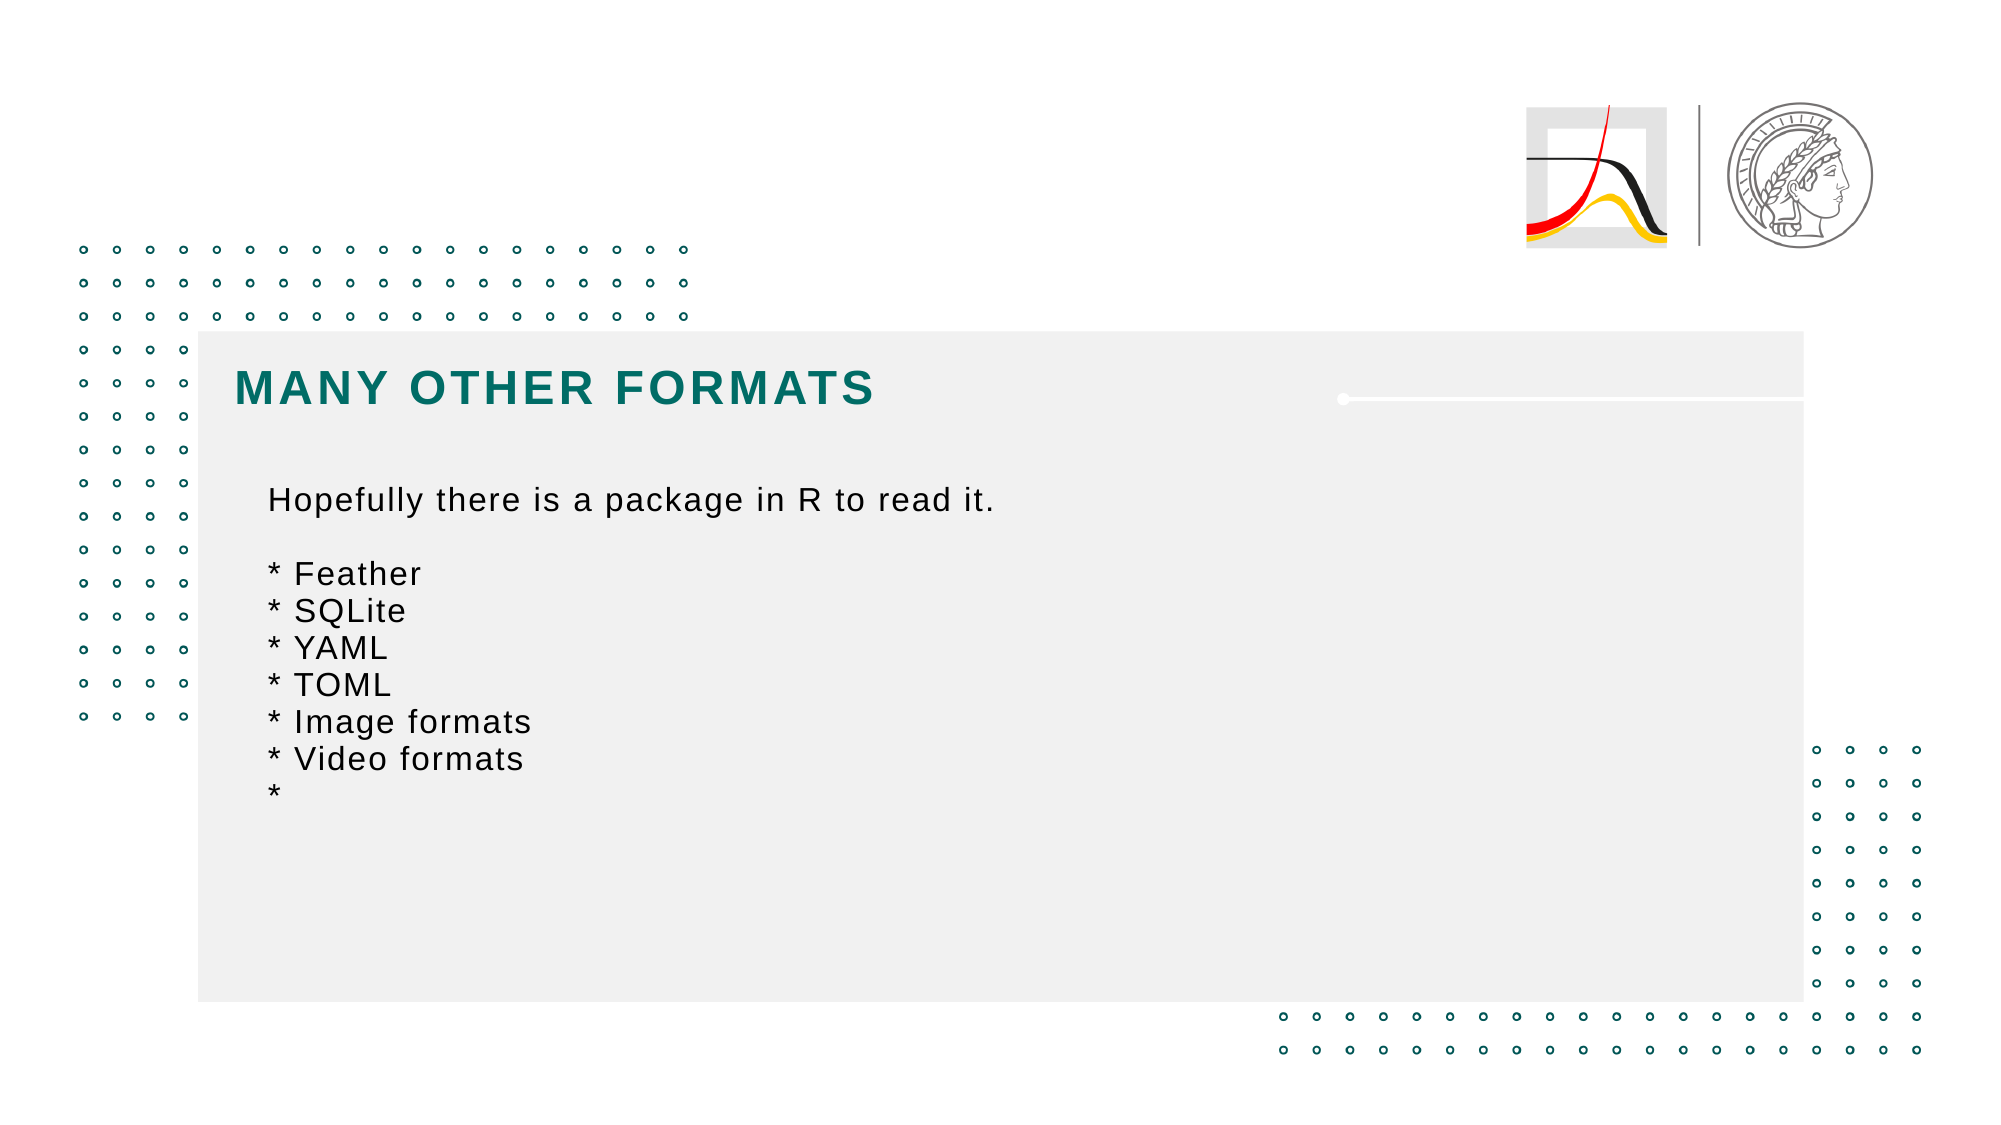

# Many other formats
Hopefully there is a package in R to read it.
* Feather
* SQLite
* YAML
* TOML
* Image formats
* Video formats
*